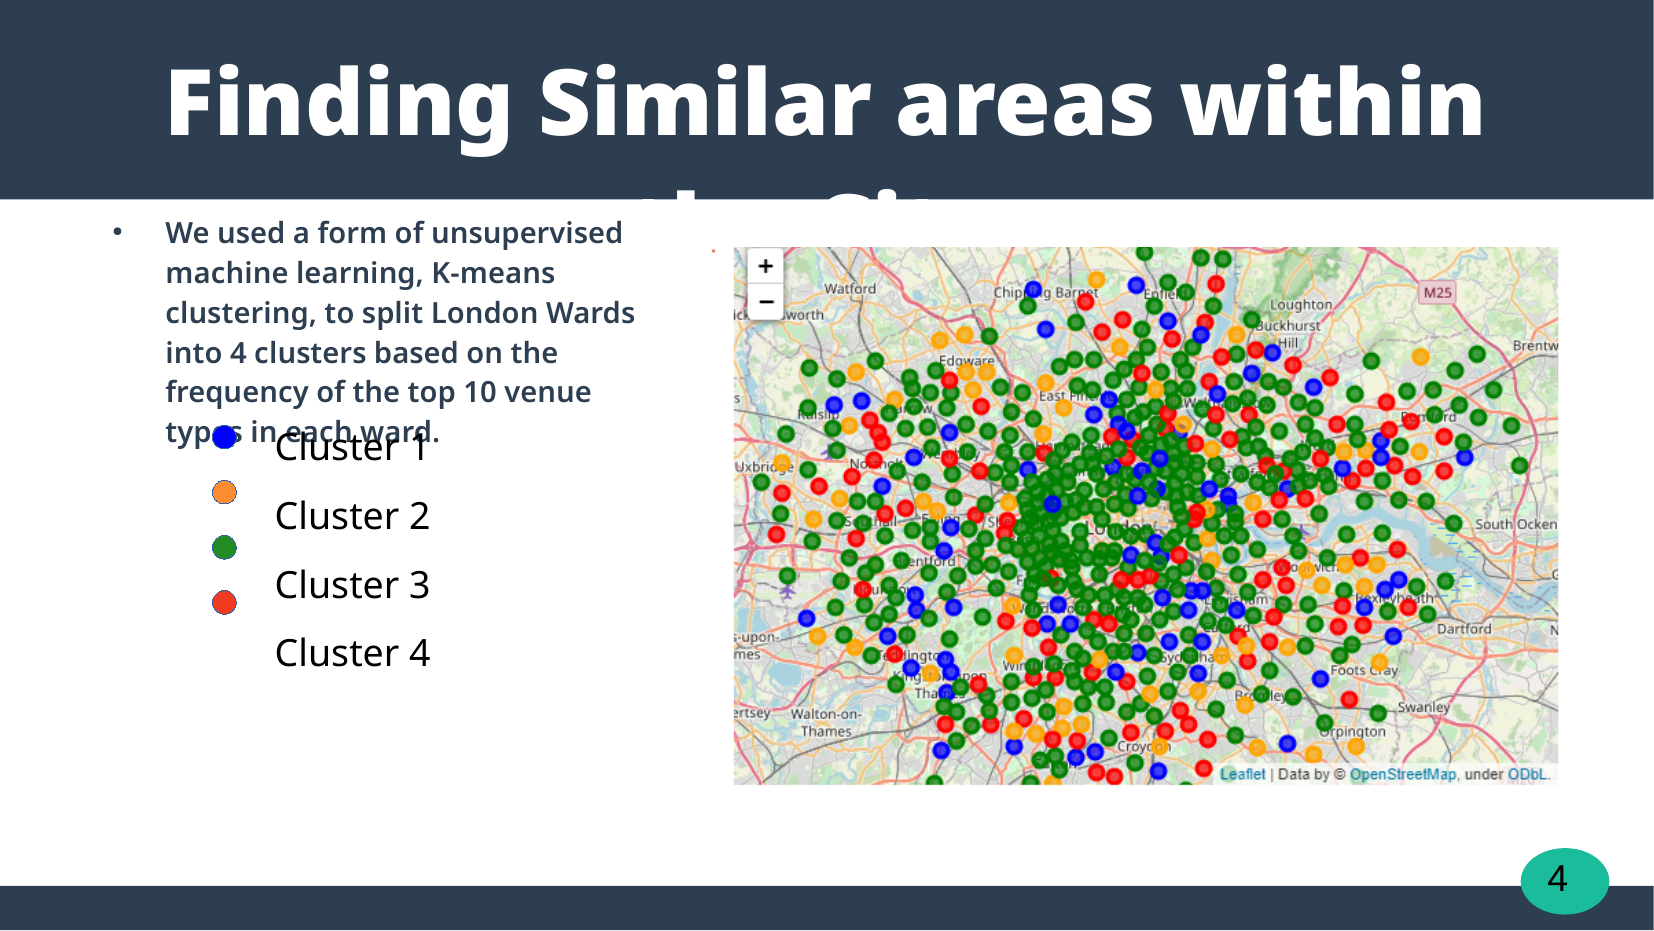

# Finding Similar areas within the City
We used a form of unsupervised machine learning, K-means clustering, to split London Wards into 4 clusters based on the frequency of the top 10 venue types in each ward.
Cluster 1
Cluster 2
Cluster 3
Cluster 4